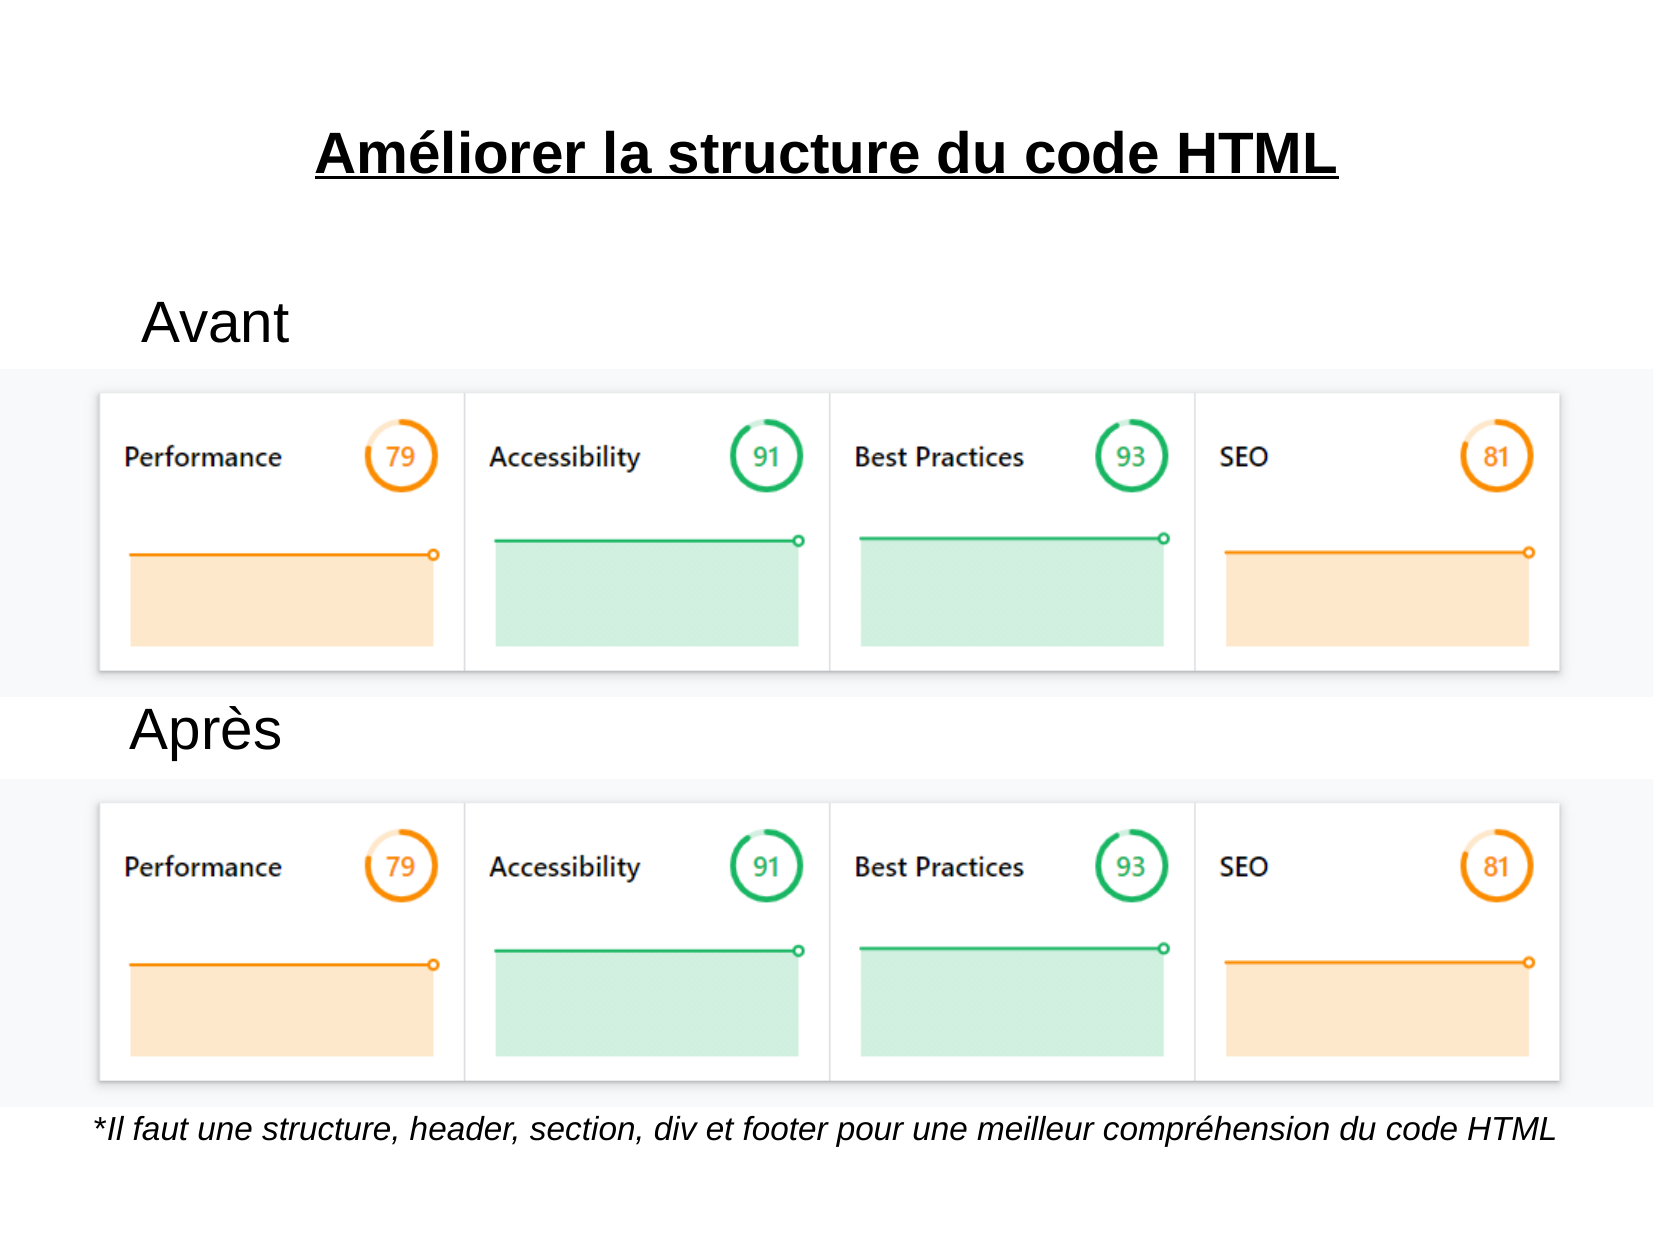

# Améliorer la structure du code HTML
Avant
Après
*Il faut une structure, header, section, div et footer pour une meilleur compréhension du code HTML